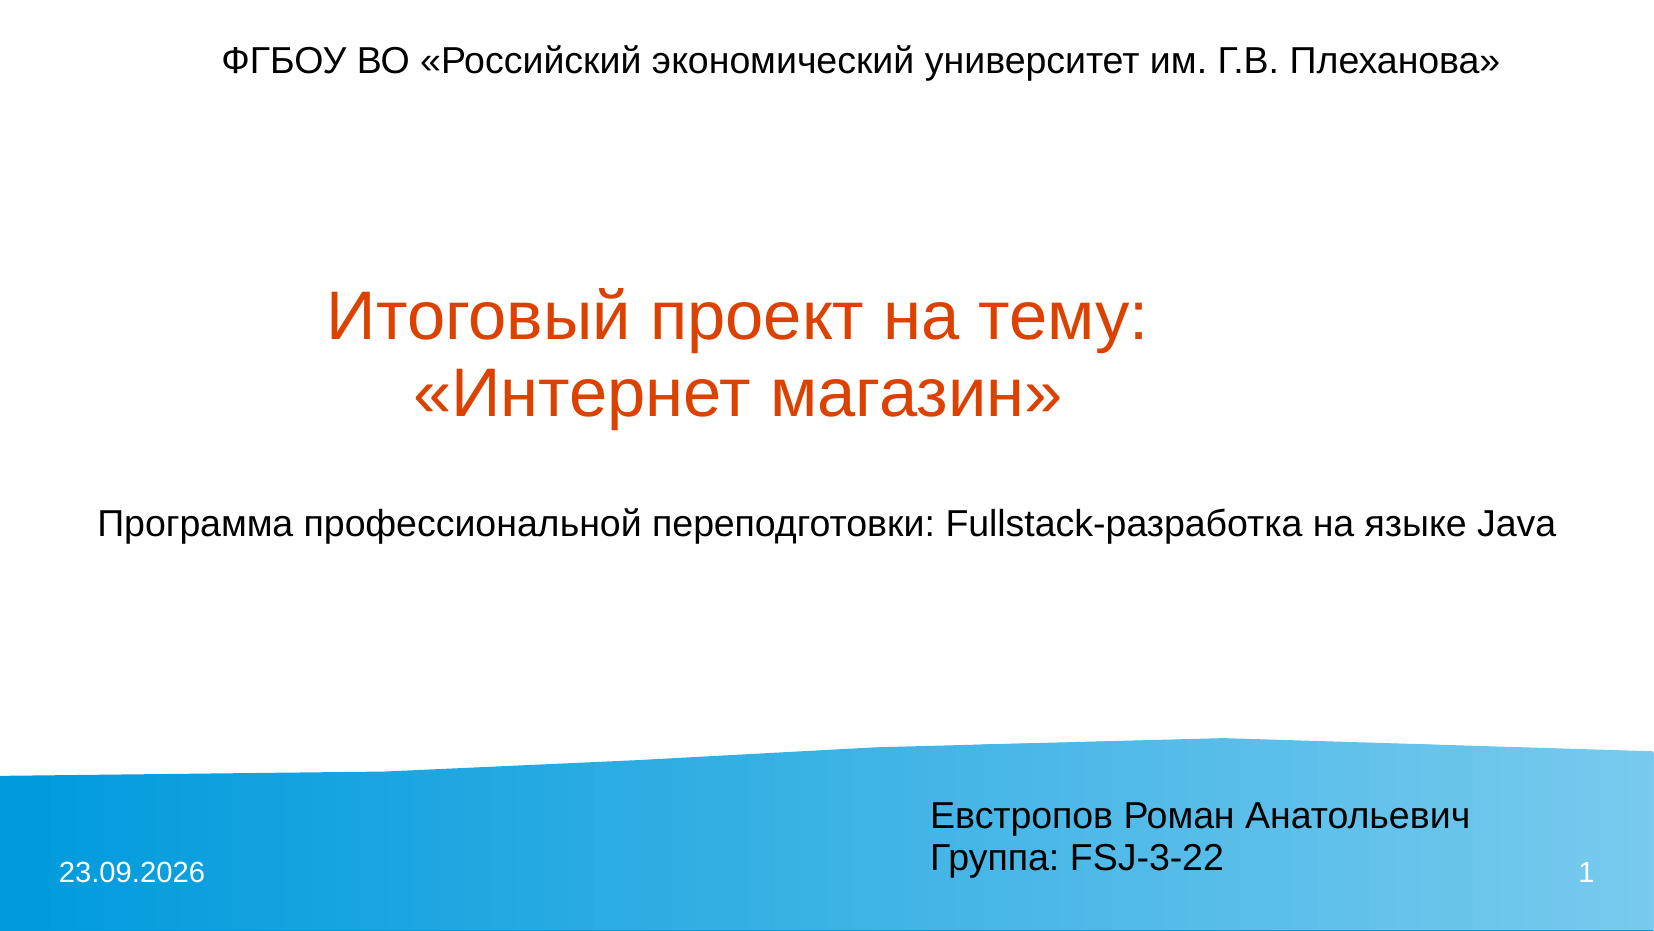

ФГБОУ ВО «Российский экономический университет им. Г.В. Плеханова»
# Итоговый проект на тему: «Интернет магазин»
Программа профессиональной переподготовки: Fullstack-разработка на языке Java
Евстропов Роман Анатольевич
Группа: FSJ-3-22